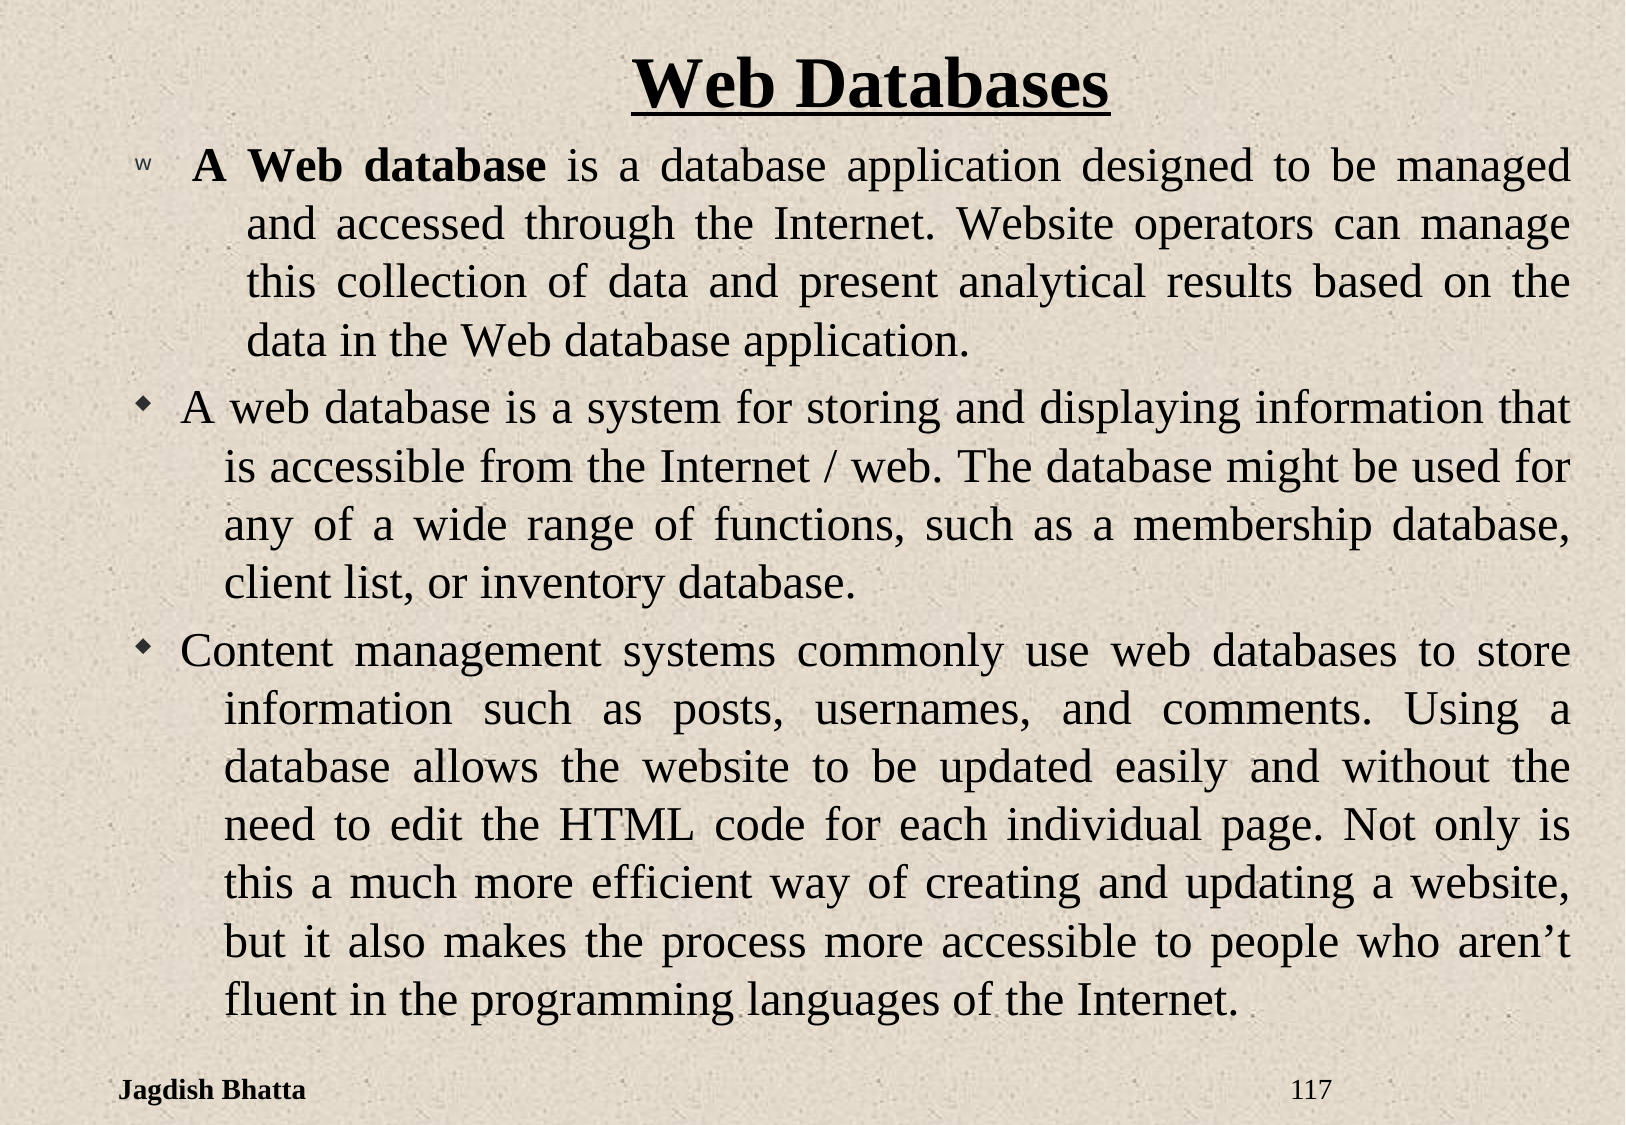

# Web Databases
A Web database is a database application designed to be managed and accessed through the Internet. Website operators can manage this collection of data and present analytical results based on the data in the Web database application.
A web database is a system for storing and displaying information that is accessible from the Internet / web. The database might be used for any of a wide range of functions, such as a membership database, client list, or inventory database.
Content management systems commonly use web databases to store information such as posts, usernames, and comments. Using a database allows the website to be updated easily and without the need to edit the HTML code for each individual page. Not only is this a much more efficient way of creating and updating a website, but it also makes the process more accessible to people who aren’t fluent in the programming languages of the Internet.
Jagdish Bhatta
116